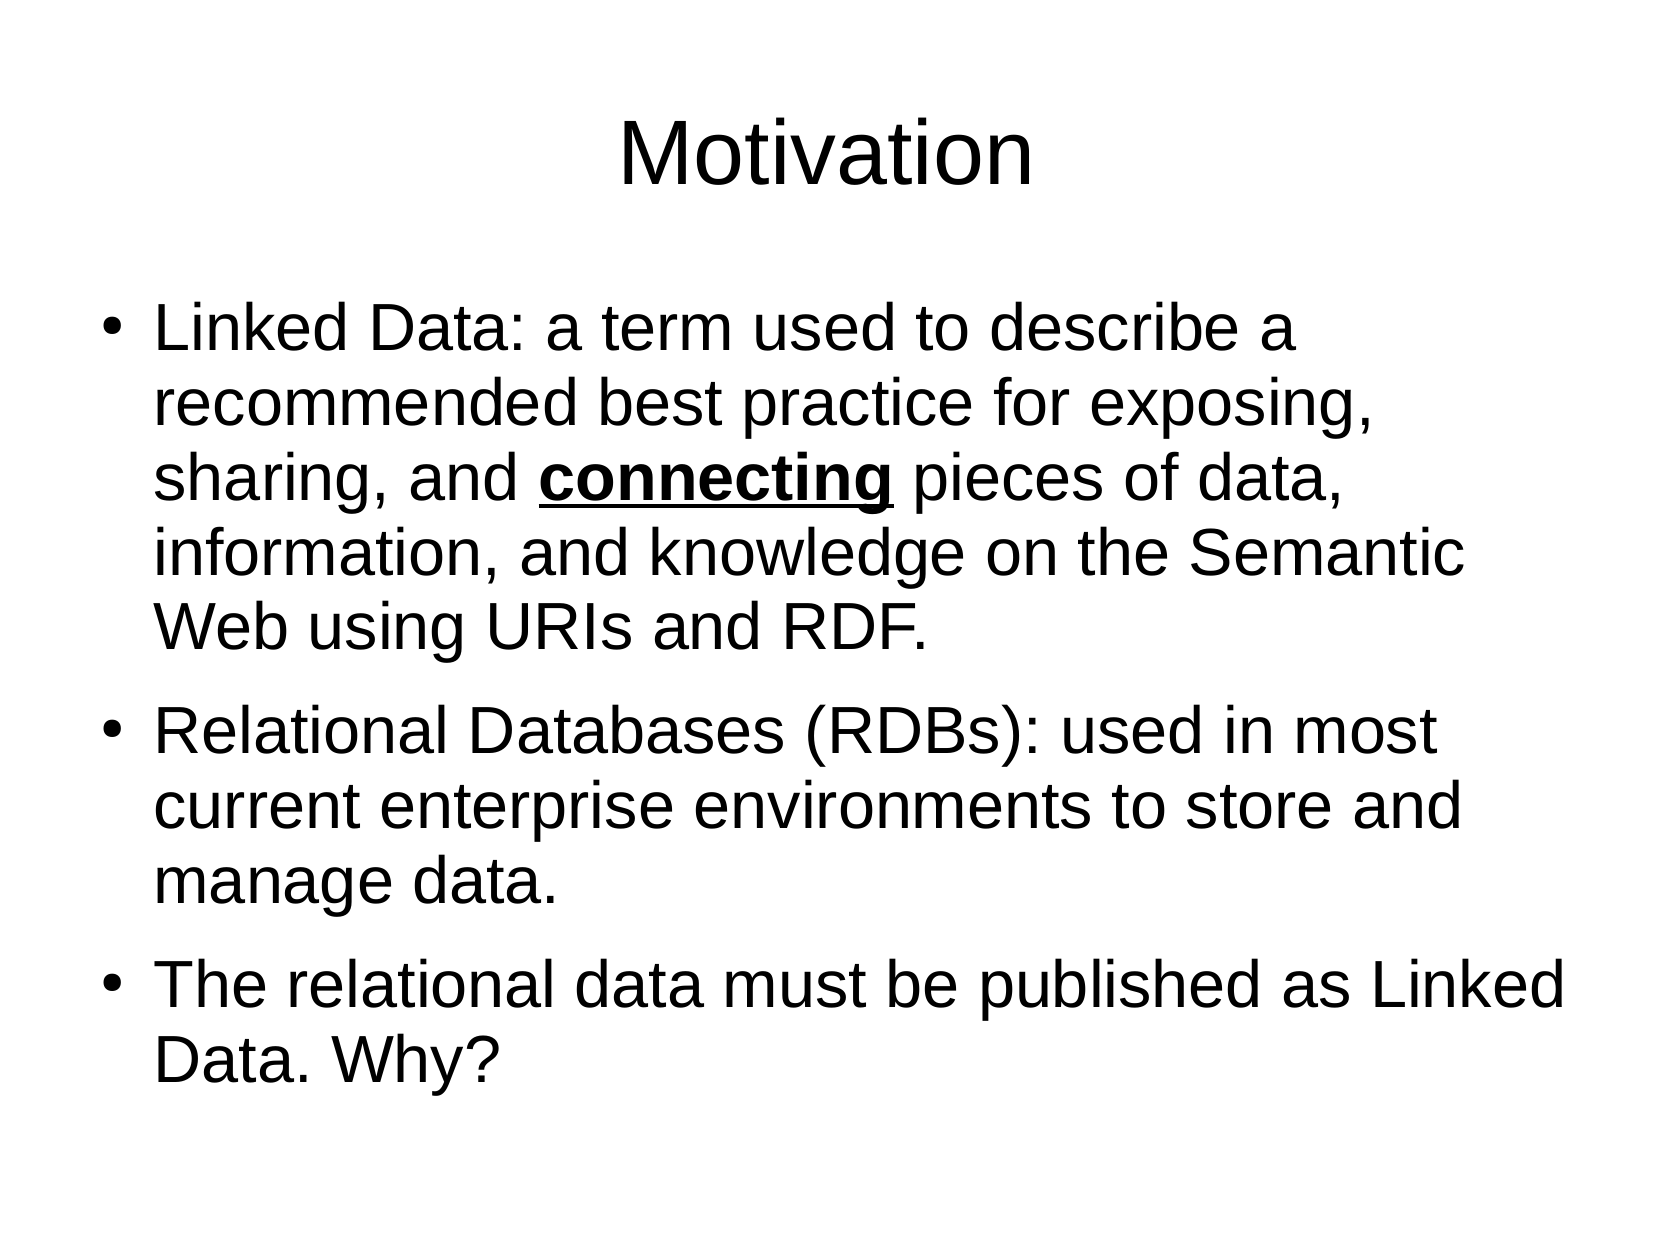

# Motivation
Linked Data: a term used to describe a recommended best practice for exposing, sharing, and connecting pieces of data, information, and knowledge on the Semantic Web using URIs and RDF.
Relational Databases (RDBs): used in most current enterprise environments to store and manage data.
The relational data must be published as Linked Data. Why?